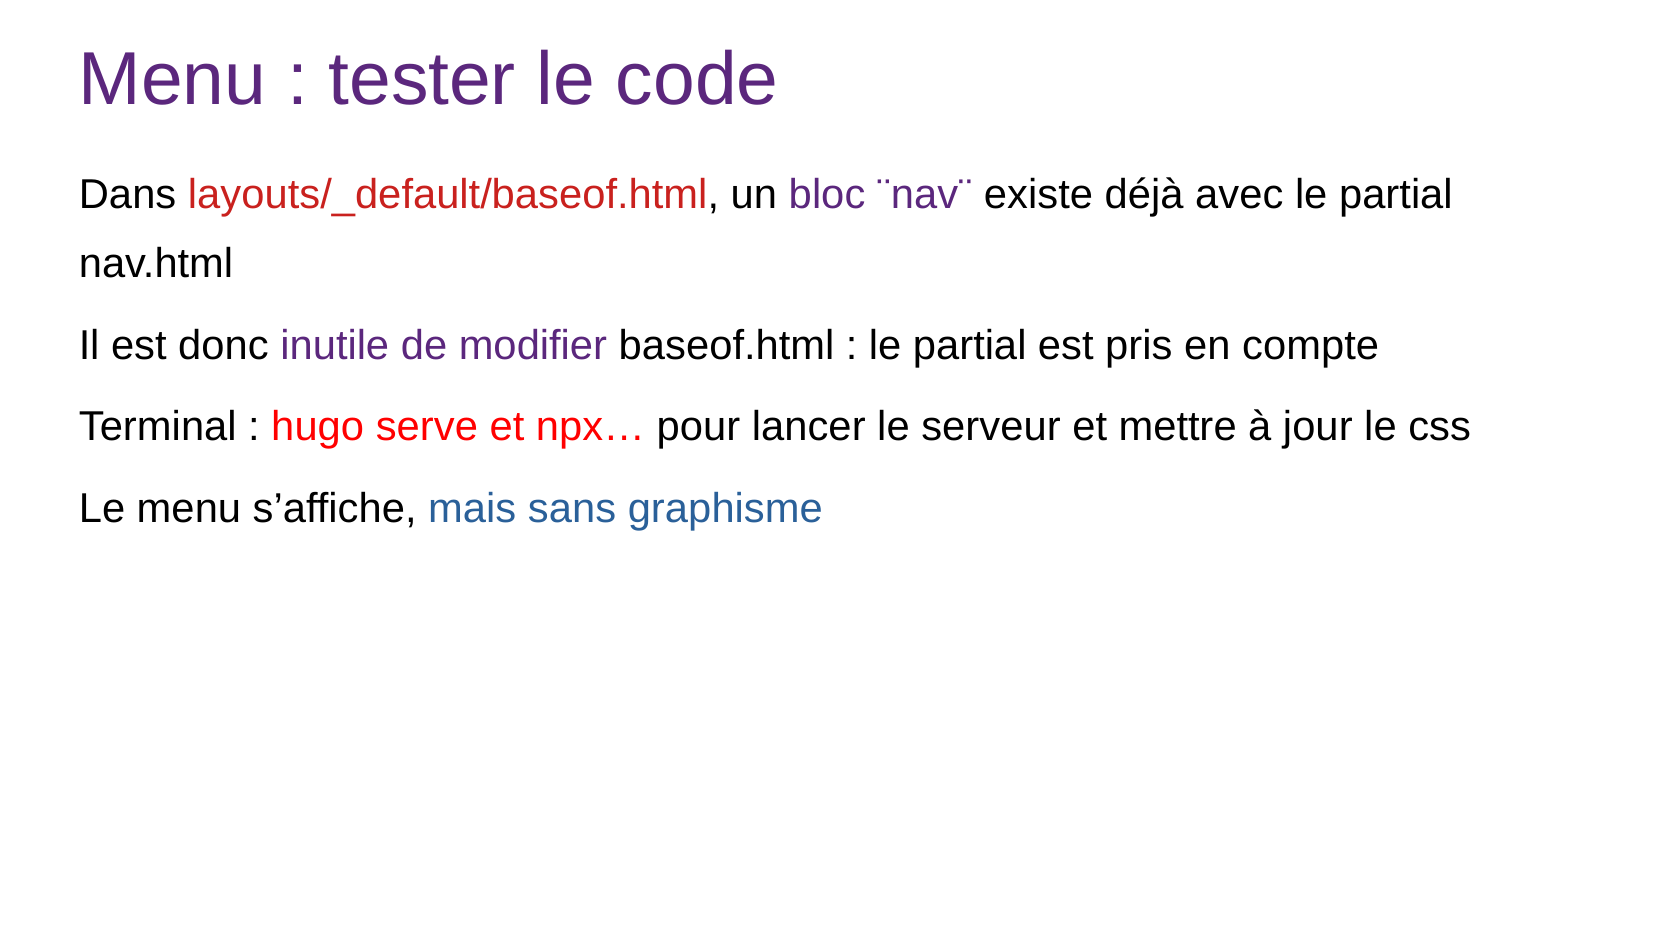

# Menu : tester le code
Dans layouts/_default/baseof.html, un bloc ¨nav¨ existe déjà avec le partial nav.html
Il est donc inutile de modifier baseof.html : le partial est pris en compte
Terminal : hugo serve et npx… pour lancer le serveur et mettre à jour le css
Le menu s’affiche, mais sans graphisme